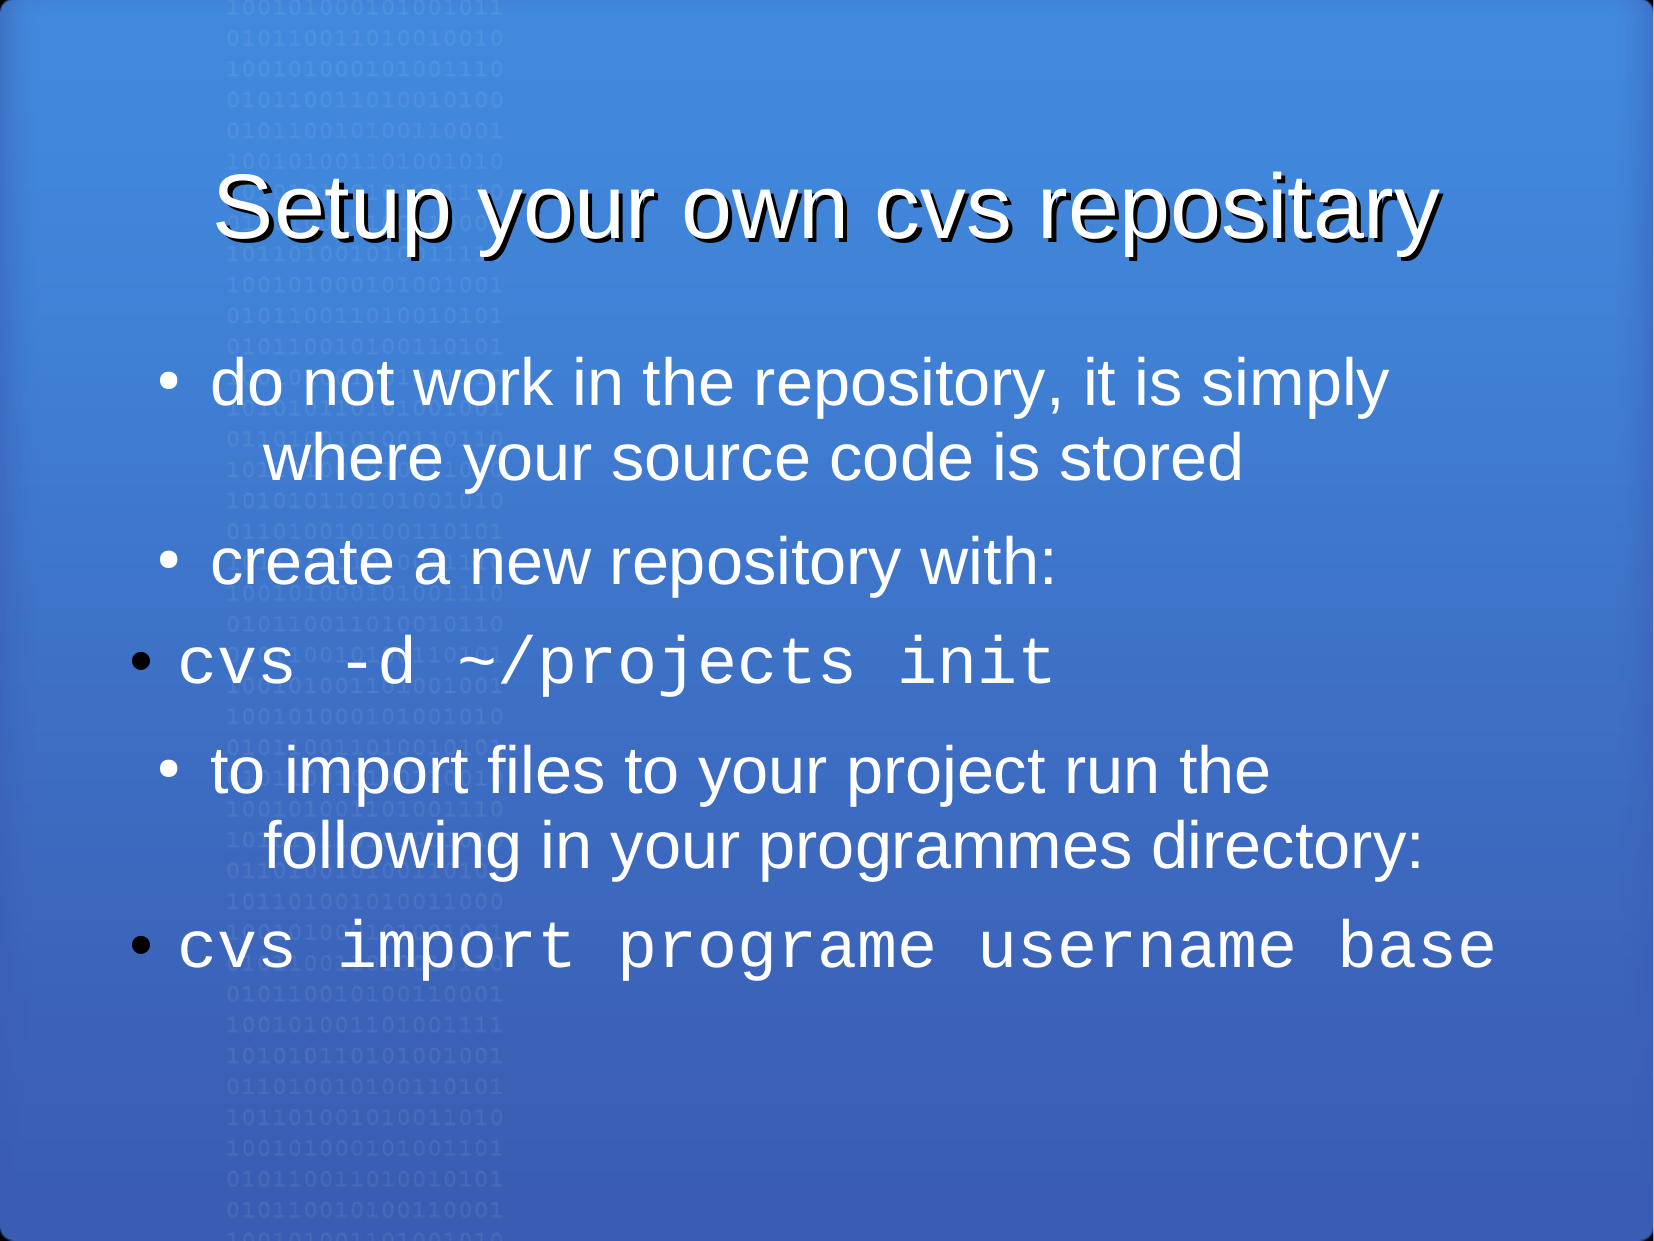

# Setup your own cvs repositary
do not work in the repository, it is simply where your source code is stored
create a new repository with:
cvs -d ~/projects init
to import files to your project run the following in your programmes directory:
cvs import programe username base